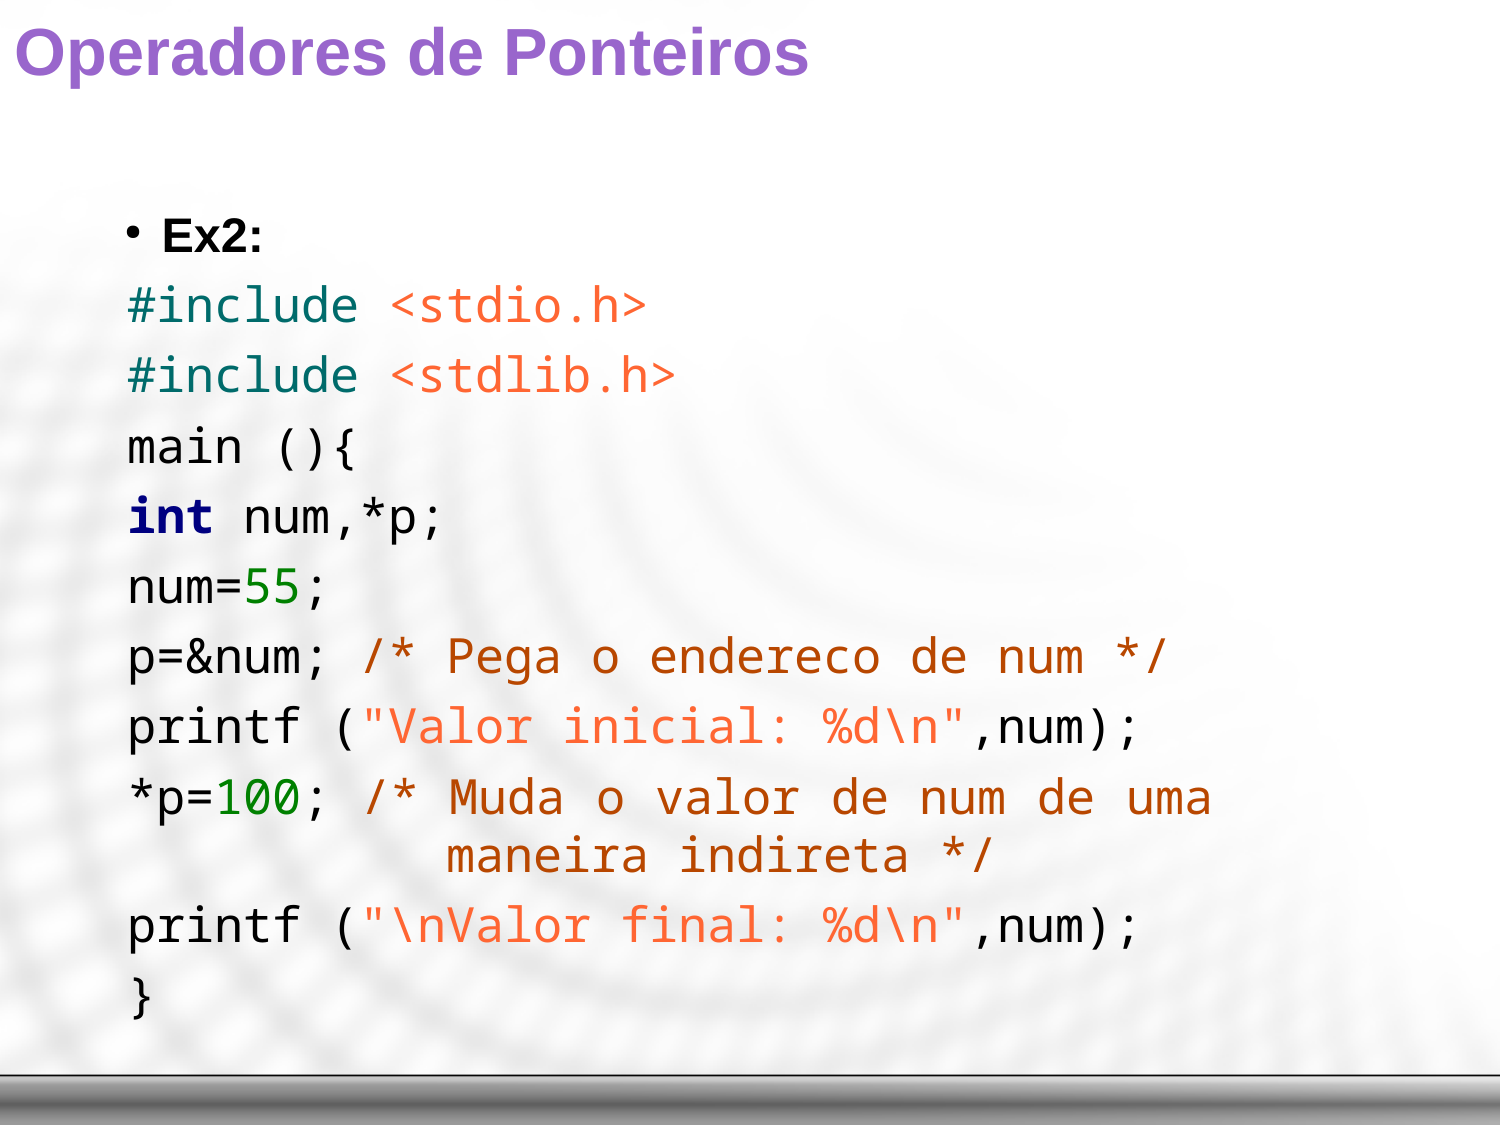

# Operadores de Ponteiros
Ex2:
#include <stdio.h>
#include <stdlib.h>
main (){
int num,*p;
num=55;
p=&num; /* Pega o endereco de num */
printf ("Valor inicial: %d\n",num);
*p=100; /* Muda o valor de num de uma maneira indireta */
printf ("\nValor final: %d\n",num);
}